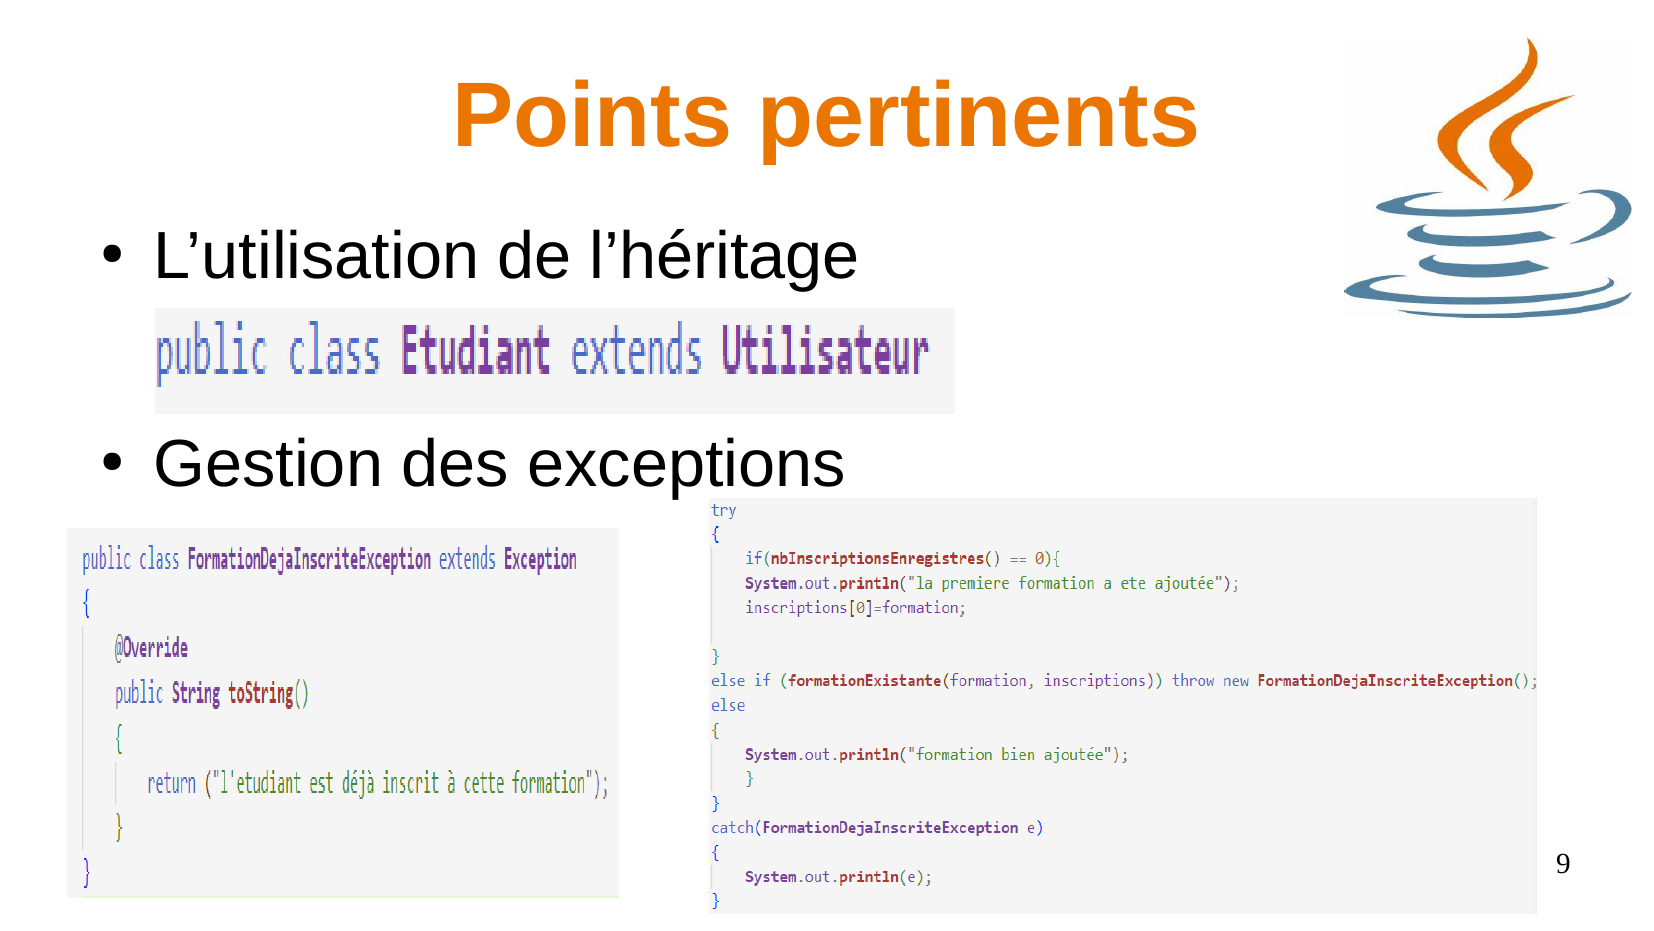

# Points pertinents
L’utilisation de l’héritage
Gestion des exceptions
9